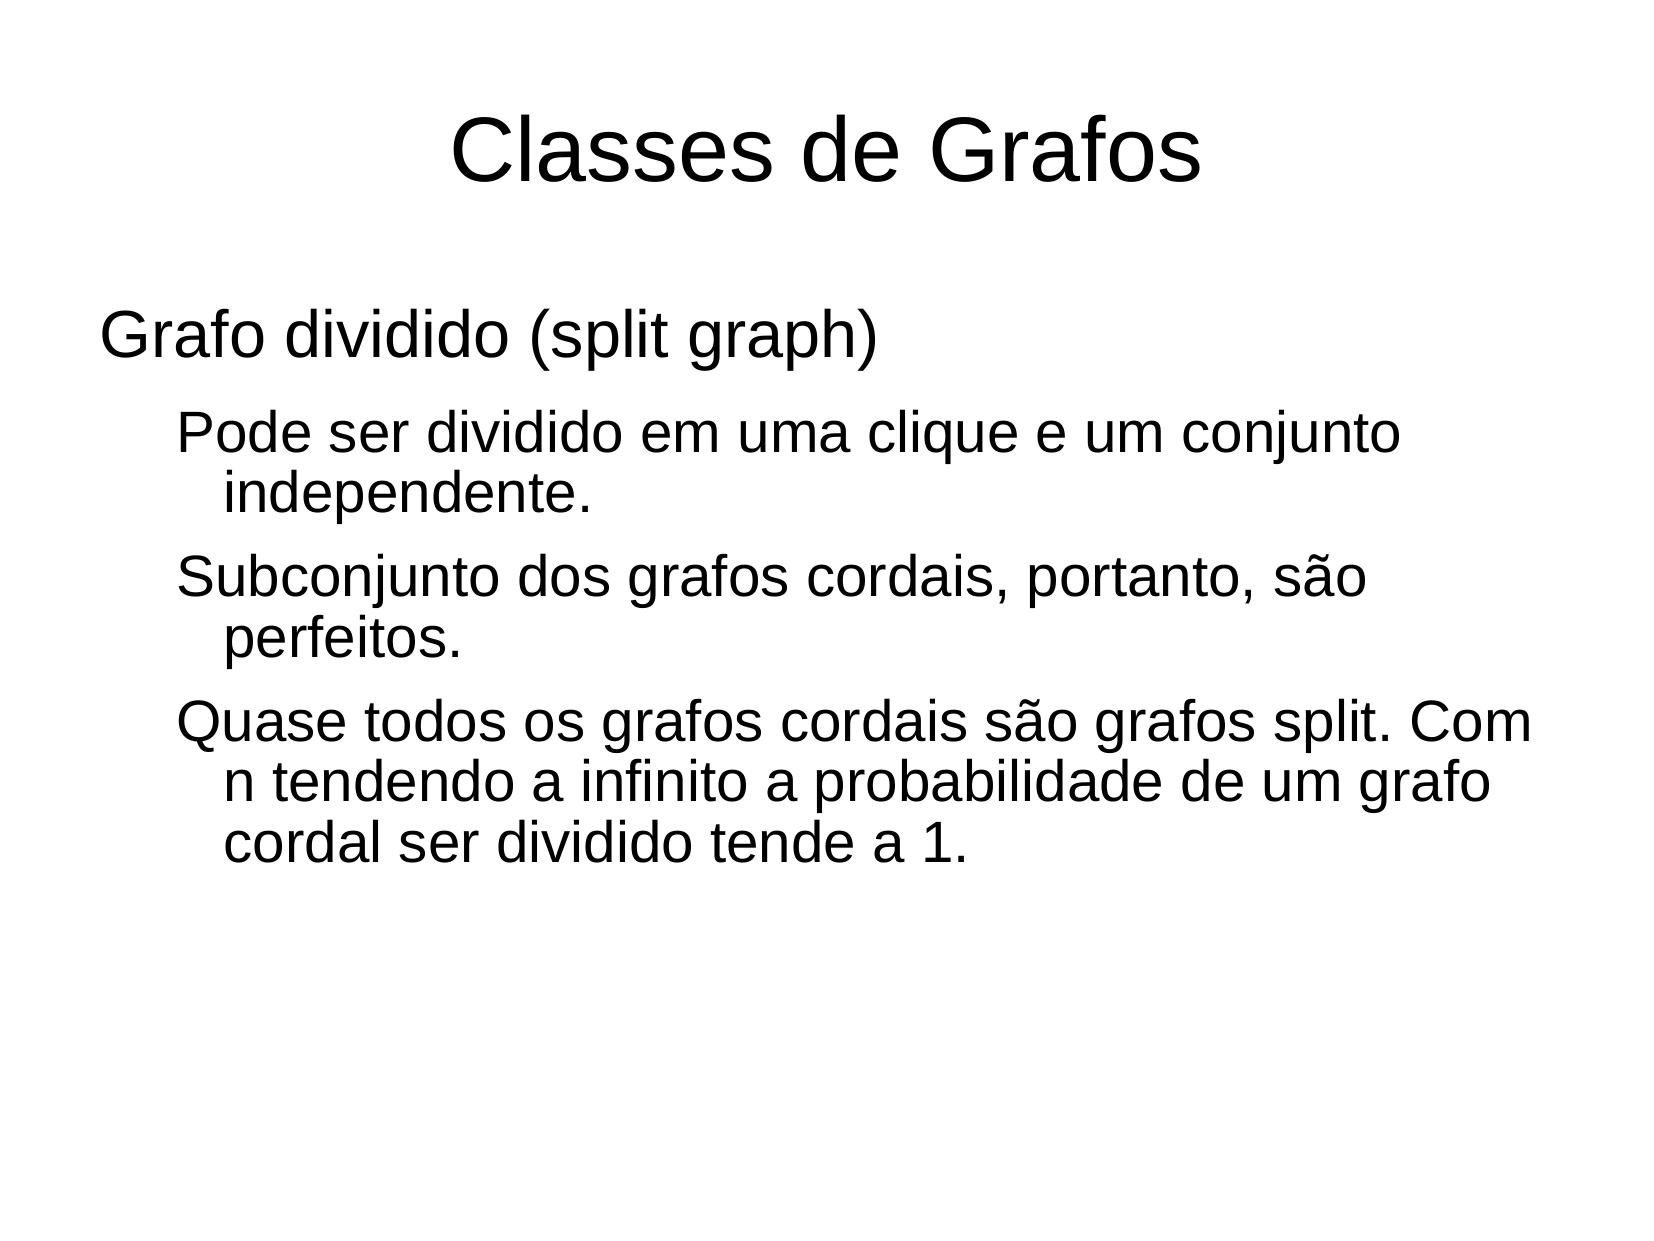

# Classes de Grafos
Grafo dividido (split graph)‏
Pode ser dividido em uma clique e um conjunto independente.
Subconjunto dos grafos cordais, portanto, são perfeitos.
Quase todos os grafos cordais são grafos split. Com n tendendo a infinito a probabilidade de um grafo cordal ser dividido tende a 1.